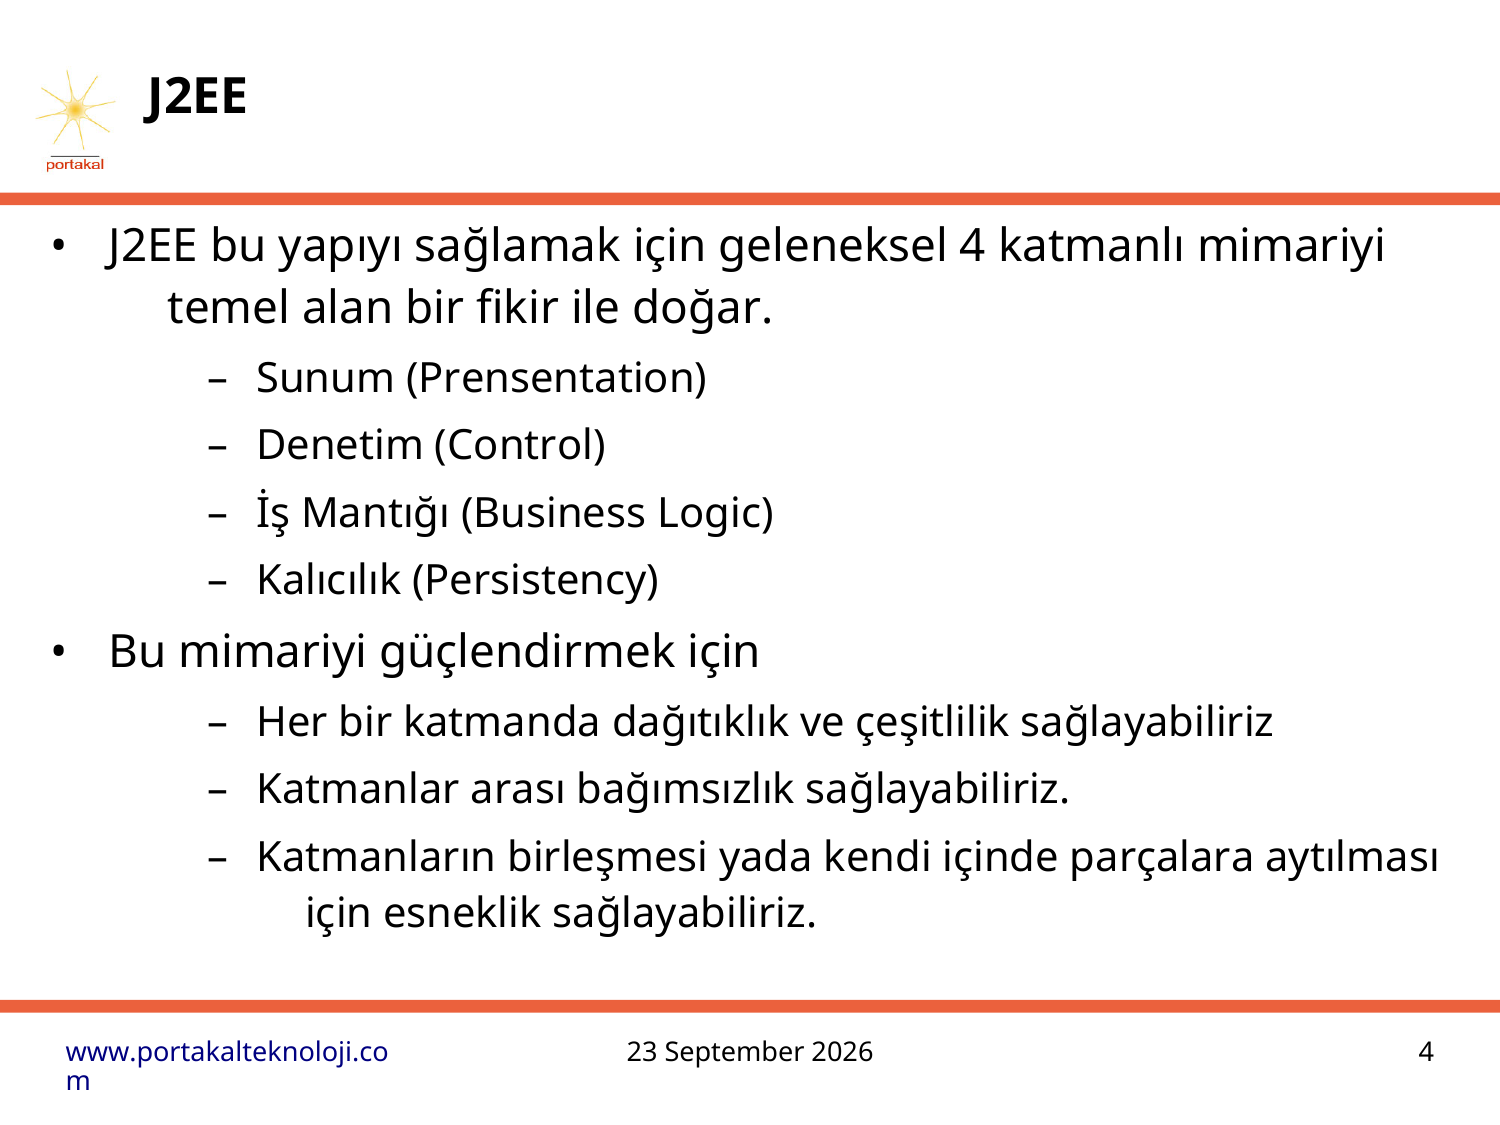

# J2EE
J2EE bu yapıyı sağlamak için geleneksel 4 katmanlı mimariyi temel alan bir fikir ile doğar.
Sunum (Prensentation)
Denetim (Control)
İş Mantığı (Business Logic)
Kalıcılık (Persistency)
Bu mimariyi güçlendirmek için
Her bir katmanda dağıtıklık ve çeşitlilik sağlayabiliriz
Katmanlar arası bağımsızlık sağlayabiliriz.
Katmanların birleşmesi yada kendi içinde parçalara aytılması için esneklik sağlayabiliriz.